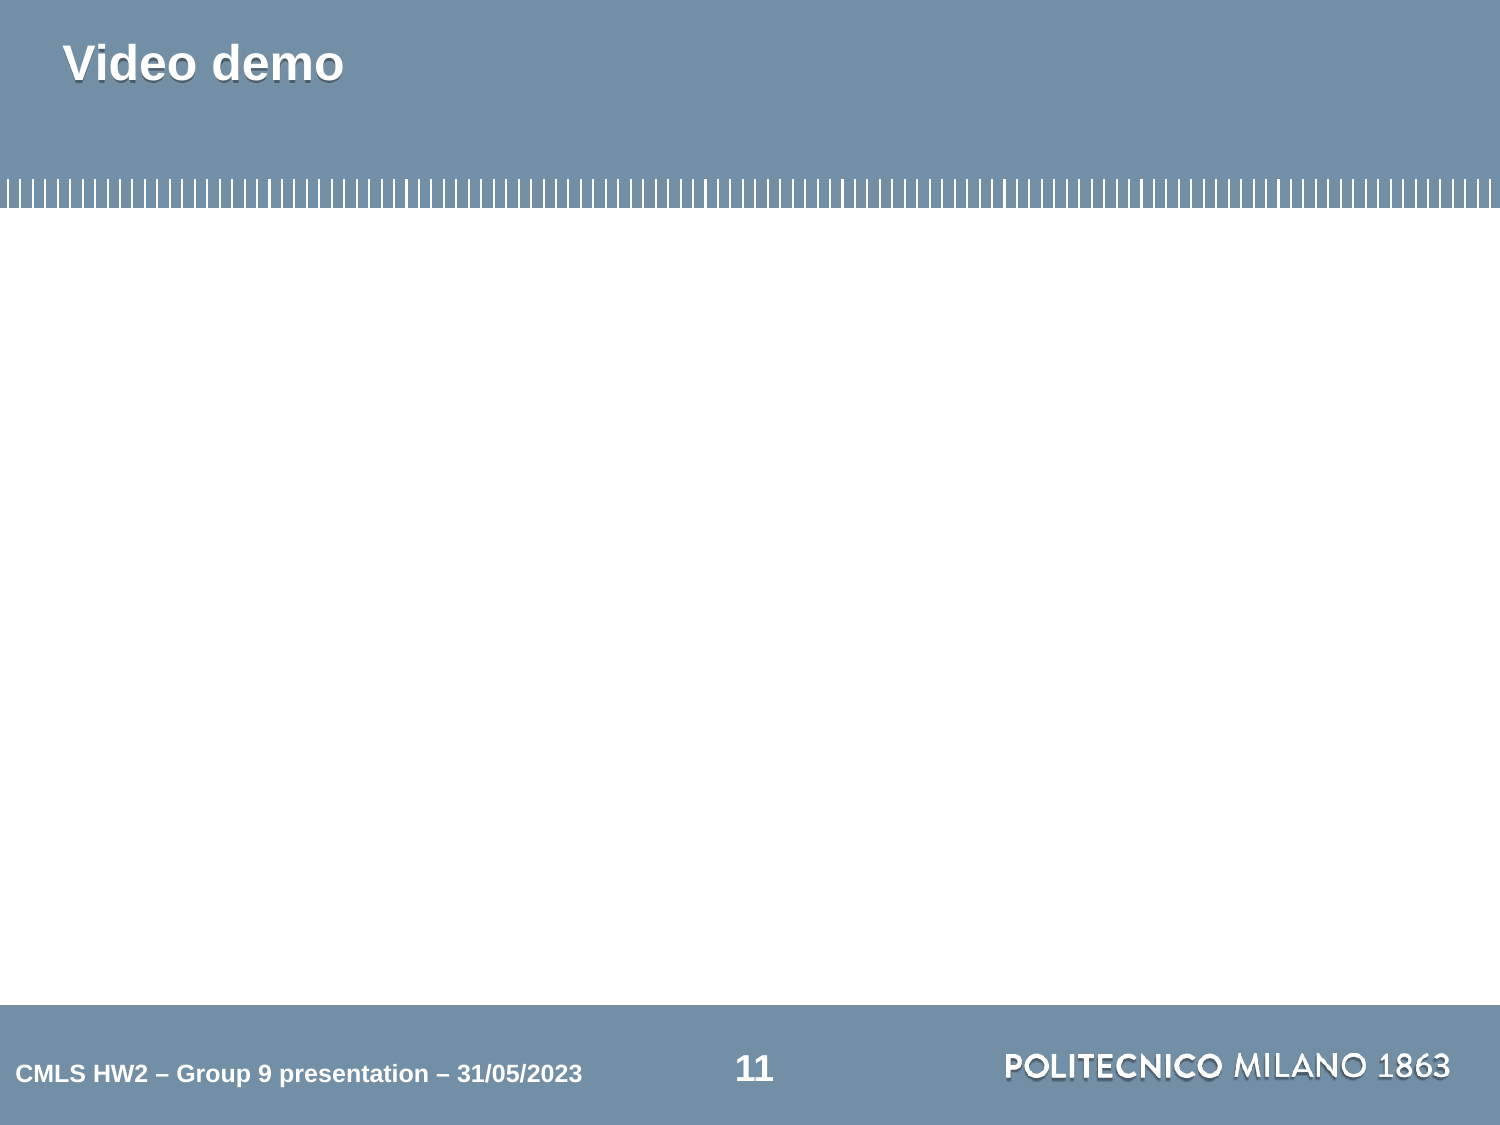

# Video demo
11
CMLS HW2 – Group 9 presentation – 31/05/2023